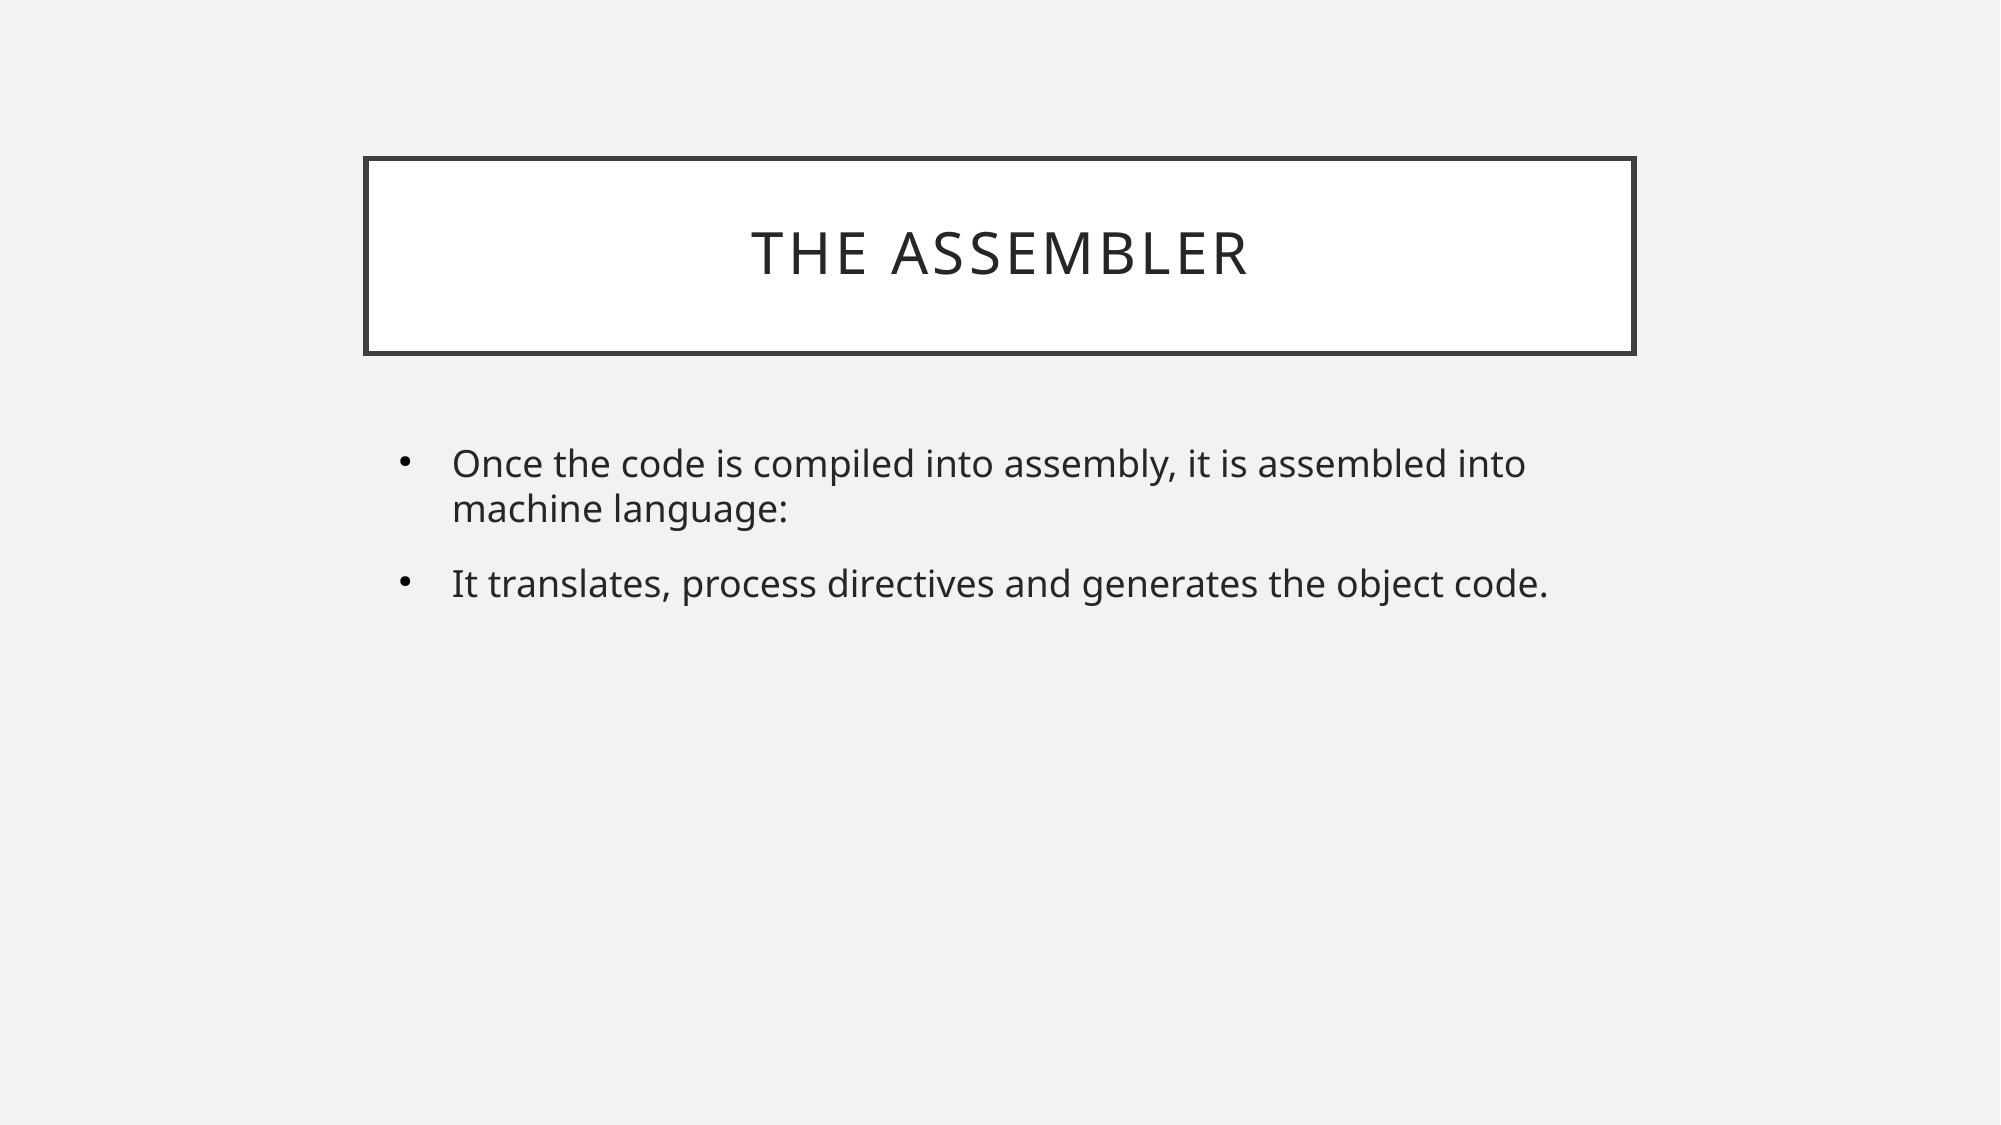

# The assembler
Once the code is compiled into assembly, it is assembled into machine language:
It translates, process directives and generates the object code.